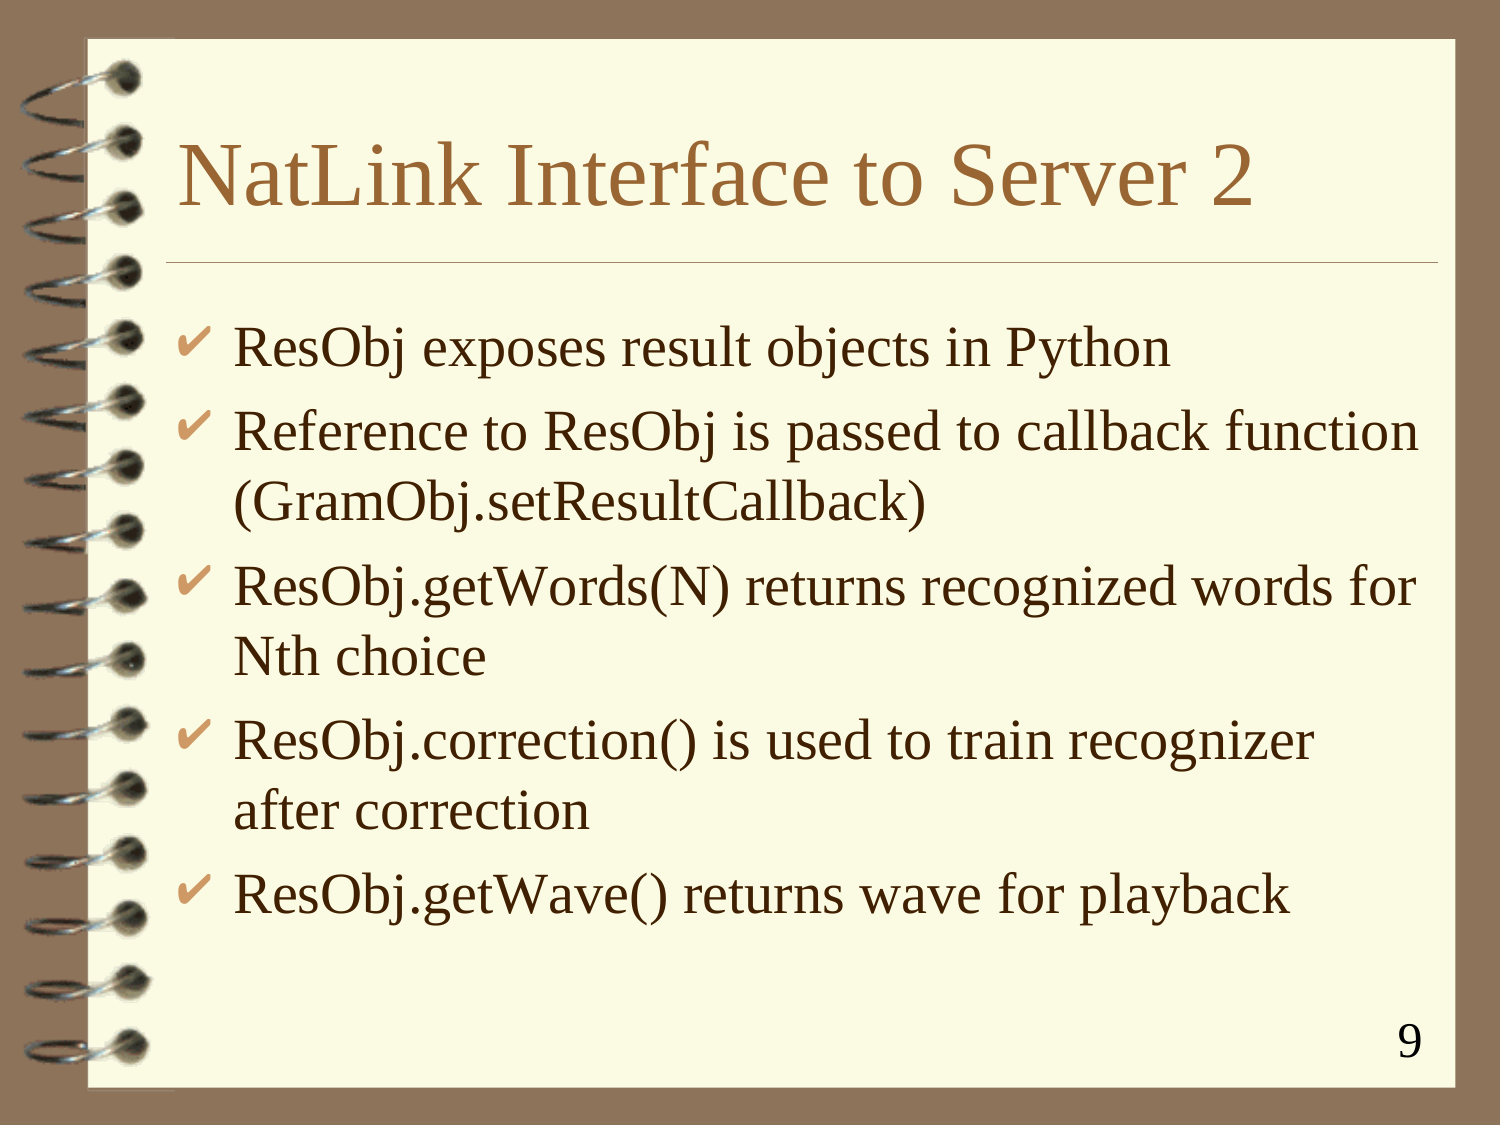

# NatLink Interface to Server 2
ResObj exposes result objects in Python
Reference to ResObj is passed to callback function (GramObj.setResultCallback)
ResObj.getWords(N) returns recognized words for Nth choice
ResObj.correction() is used to train recognizer after correction
ResObj.getWave() returns wave for playback
9